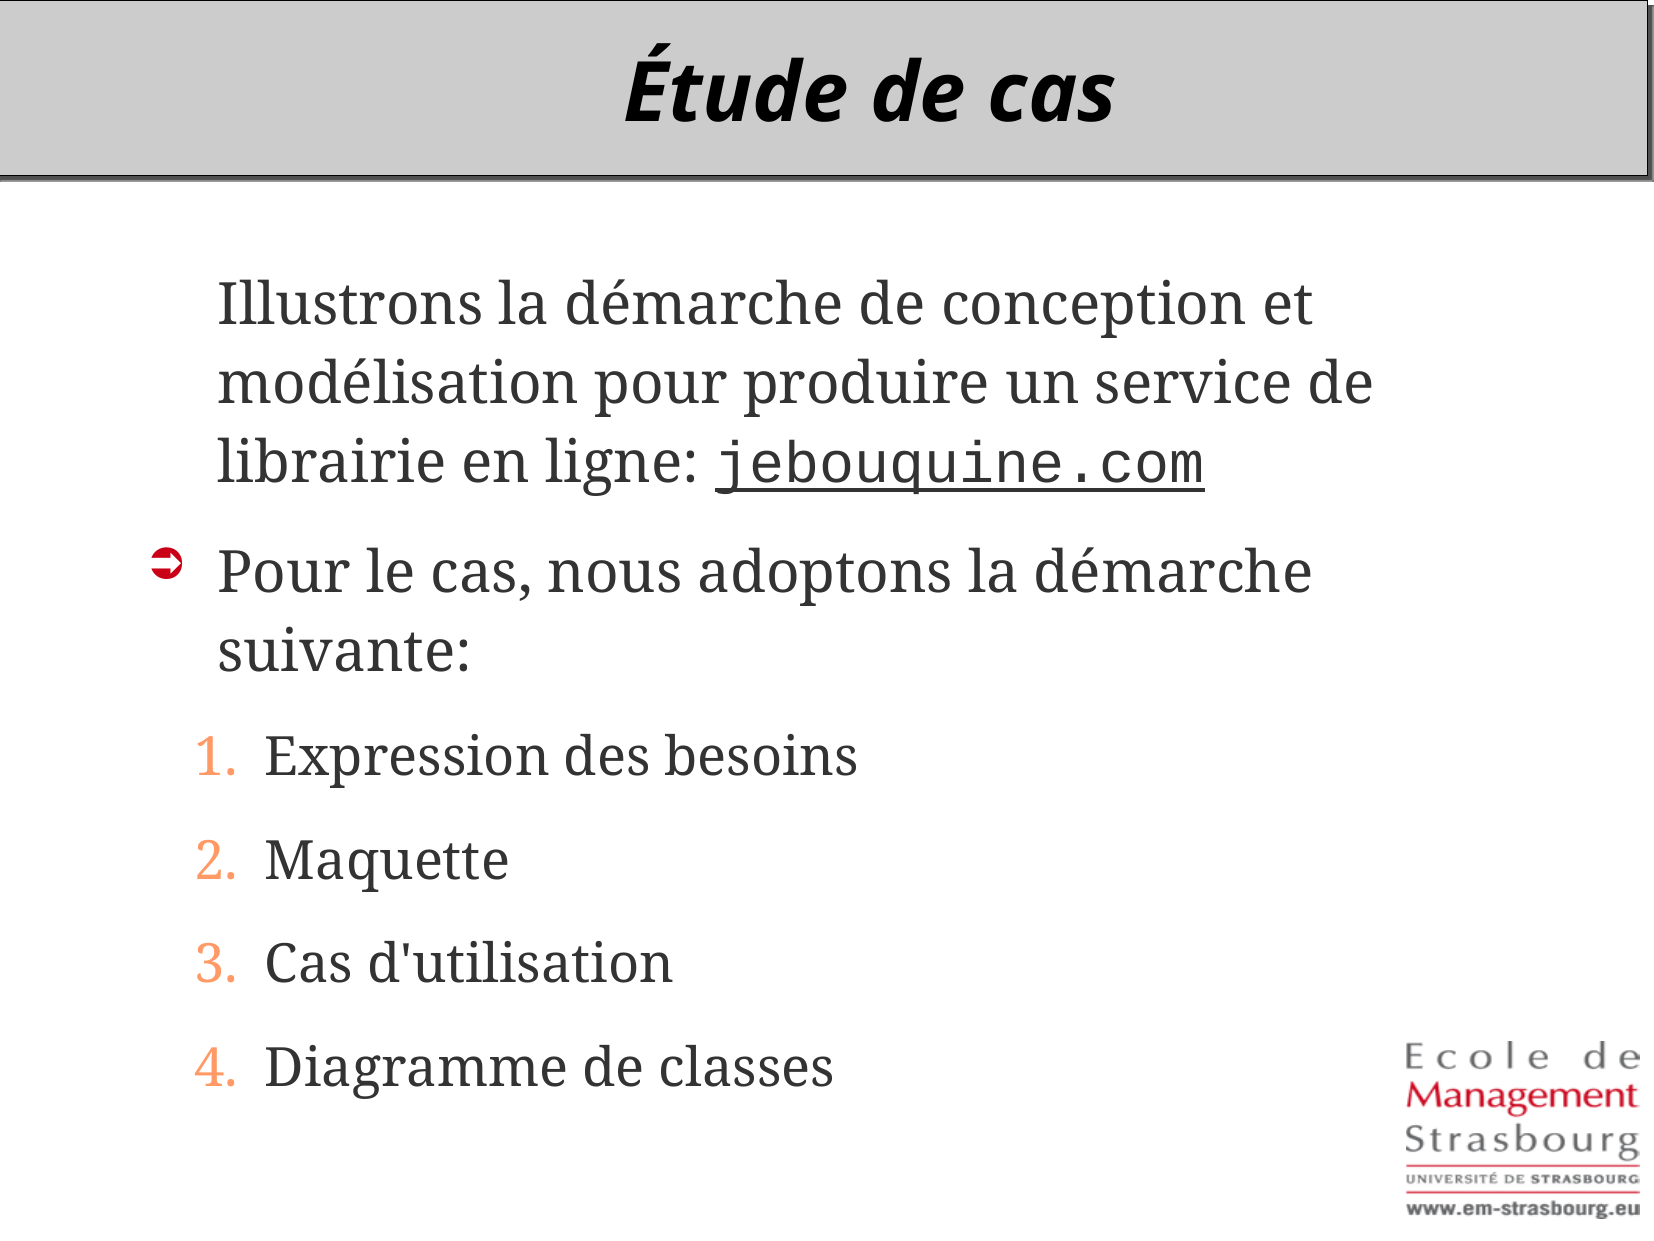

# Étude de cas
Illustrons la démarche de conception et modélisation pour produire un service de librairie en ligne: jebouquine.com
Pour le cas, nous adoptons la démarche suivante:
Expression des besoins
Maquette
Cas d'utilisation
Diagramme de classes